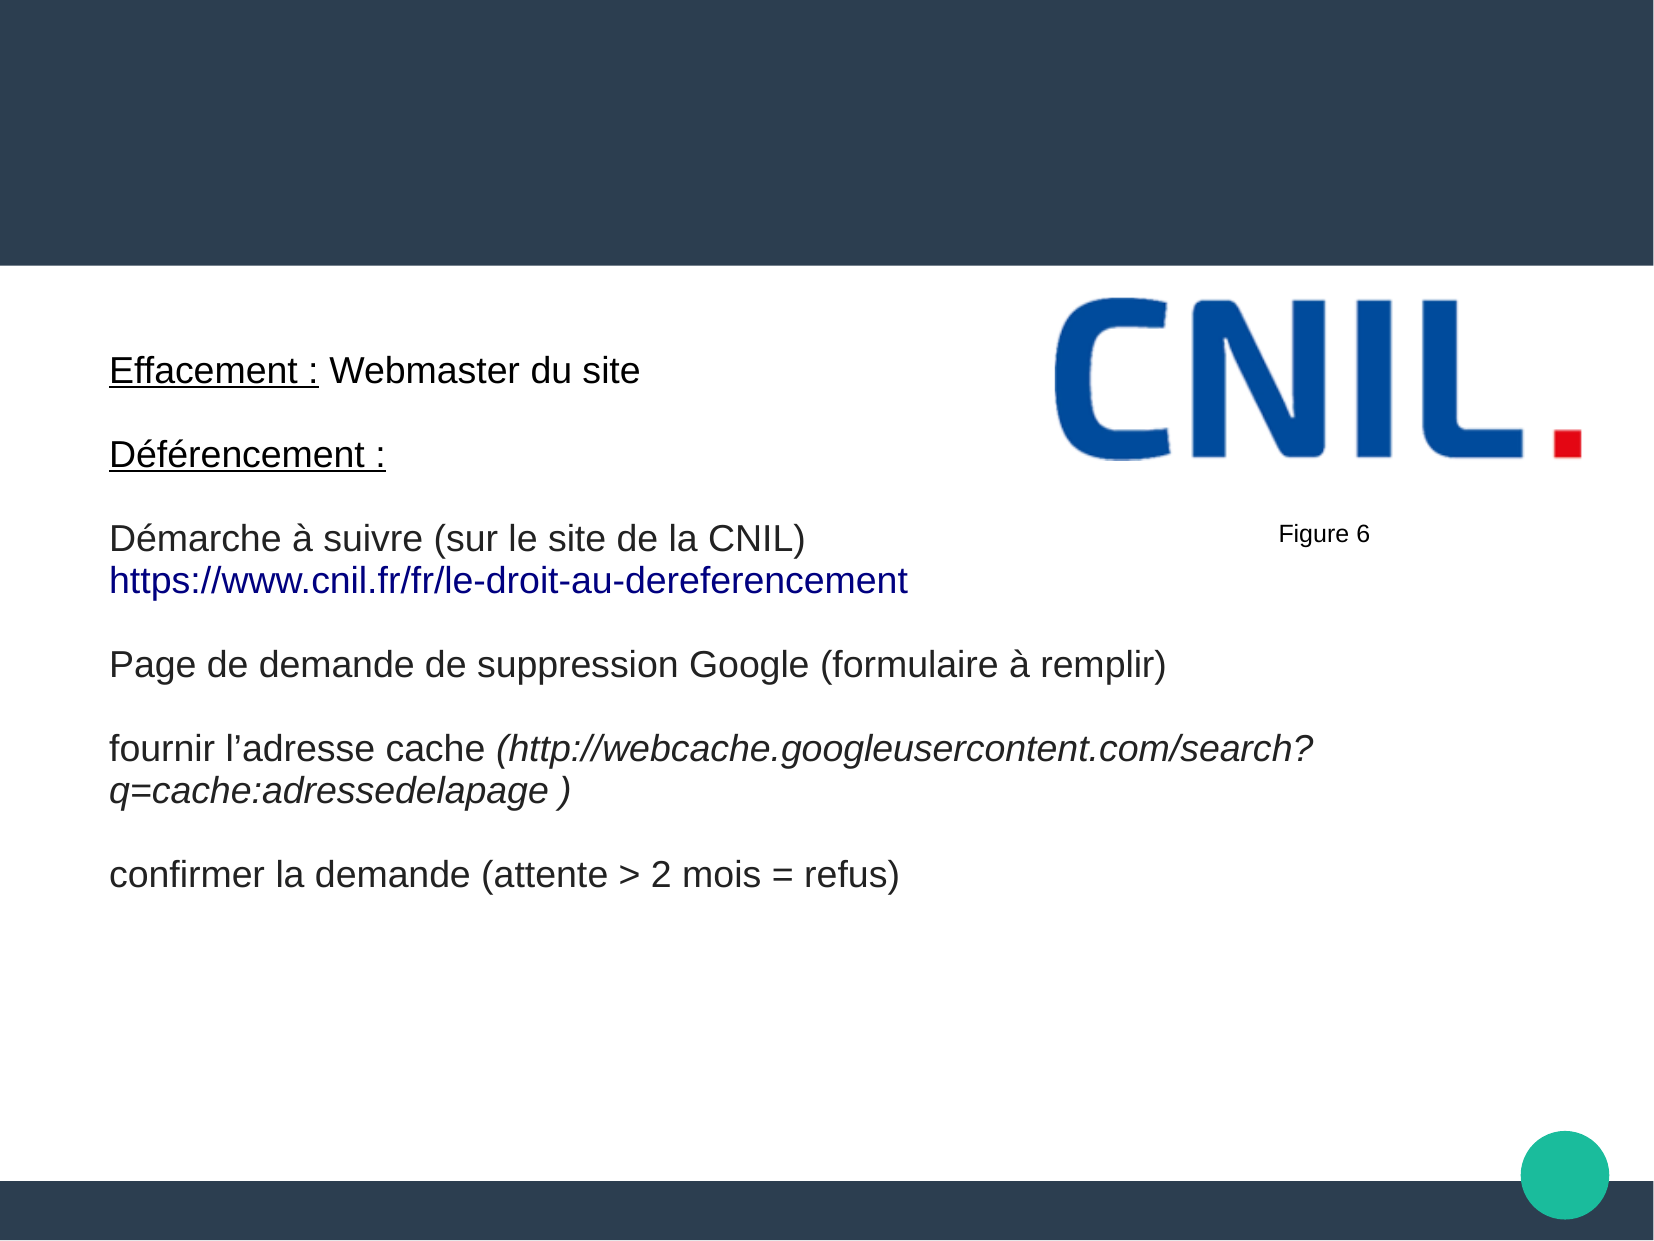

Effacement : Webmaster du site
Déférencement :
Démarche à suivre (sur le site de la CNIL) https://www.cnil.fr/fr/le-droit-au-dereferencement
Page de demande de suppression Google (formulaire à remplir)
fournir l’adresse cache (http://webcache.googleusercontent.com/search?q=cache:adressedelapage )
confirmer la demande (attente > 2 mois = refus)
Figure 6